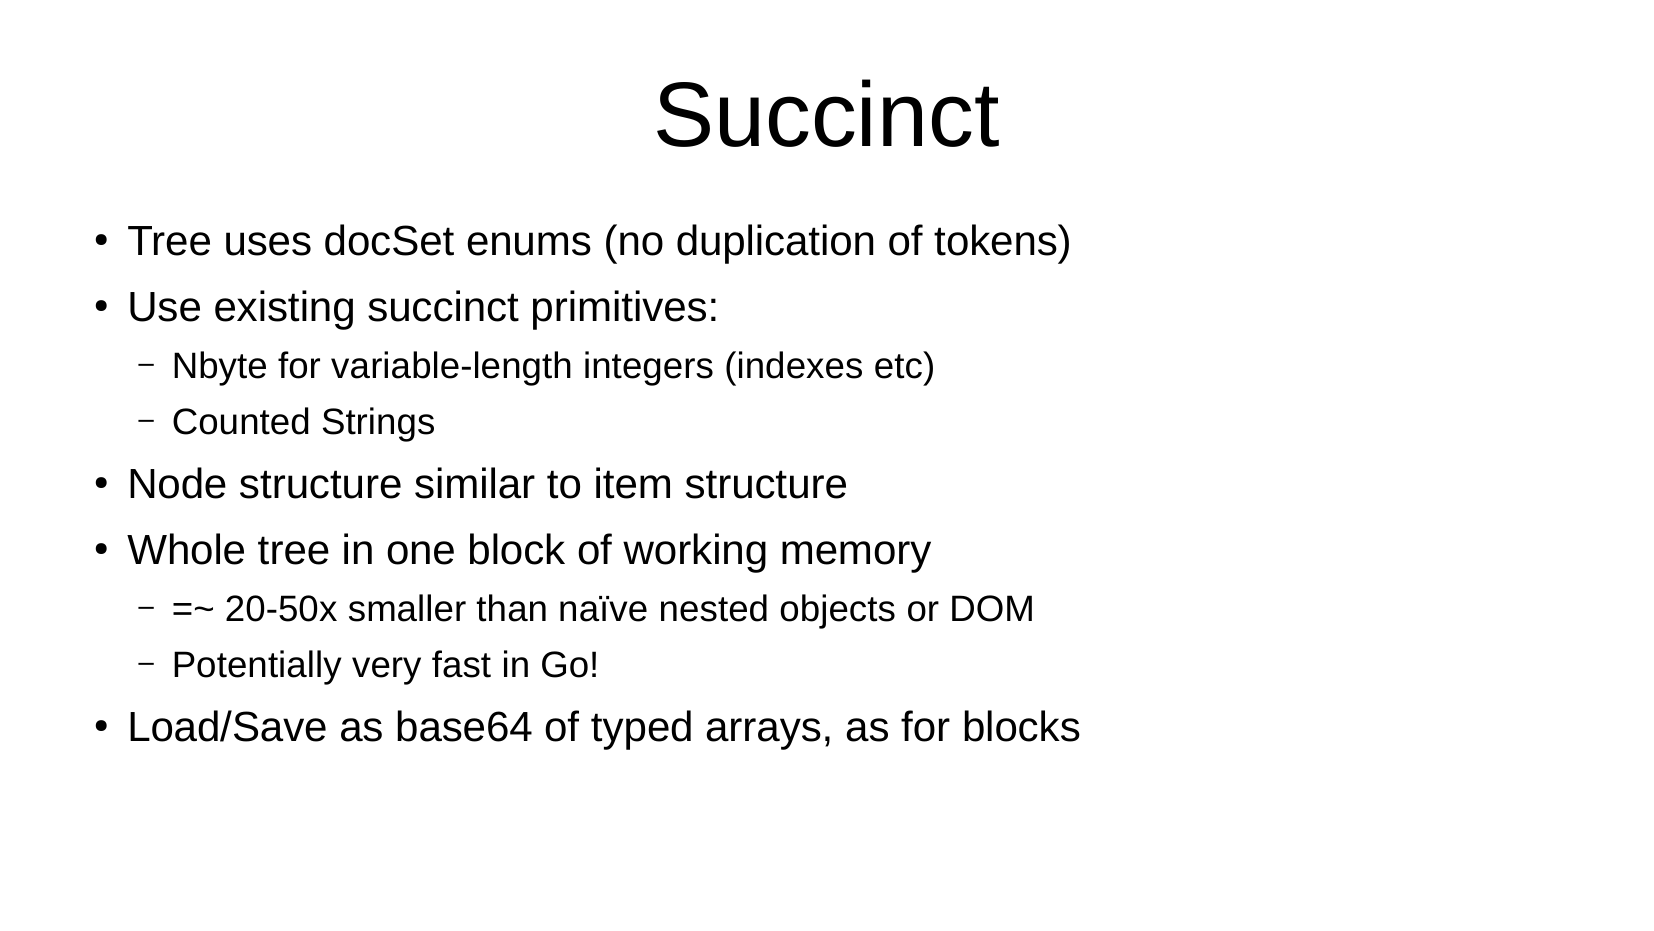

# Succinct
Tree uses docSet enums (no duplication of tokens)
Use existing succinct primitives:
Nbyte for variable-length integers (indexes etc)
Counted Strings
Node structure similar to item structure
Whole tree in one block of working memory
=~ 20-50x smaller than naïve nested objects or DOM
Potentially very fast in Go!
Load/Save as base64 of typed arrays, as for blocks